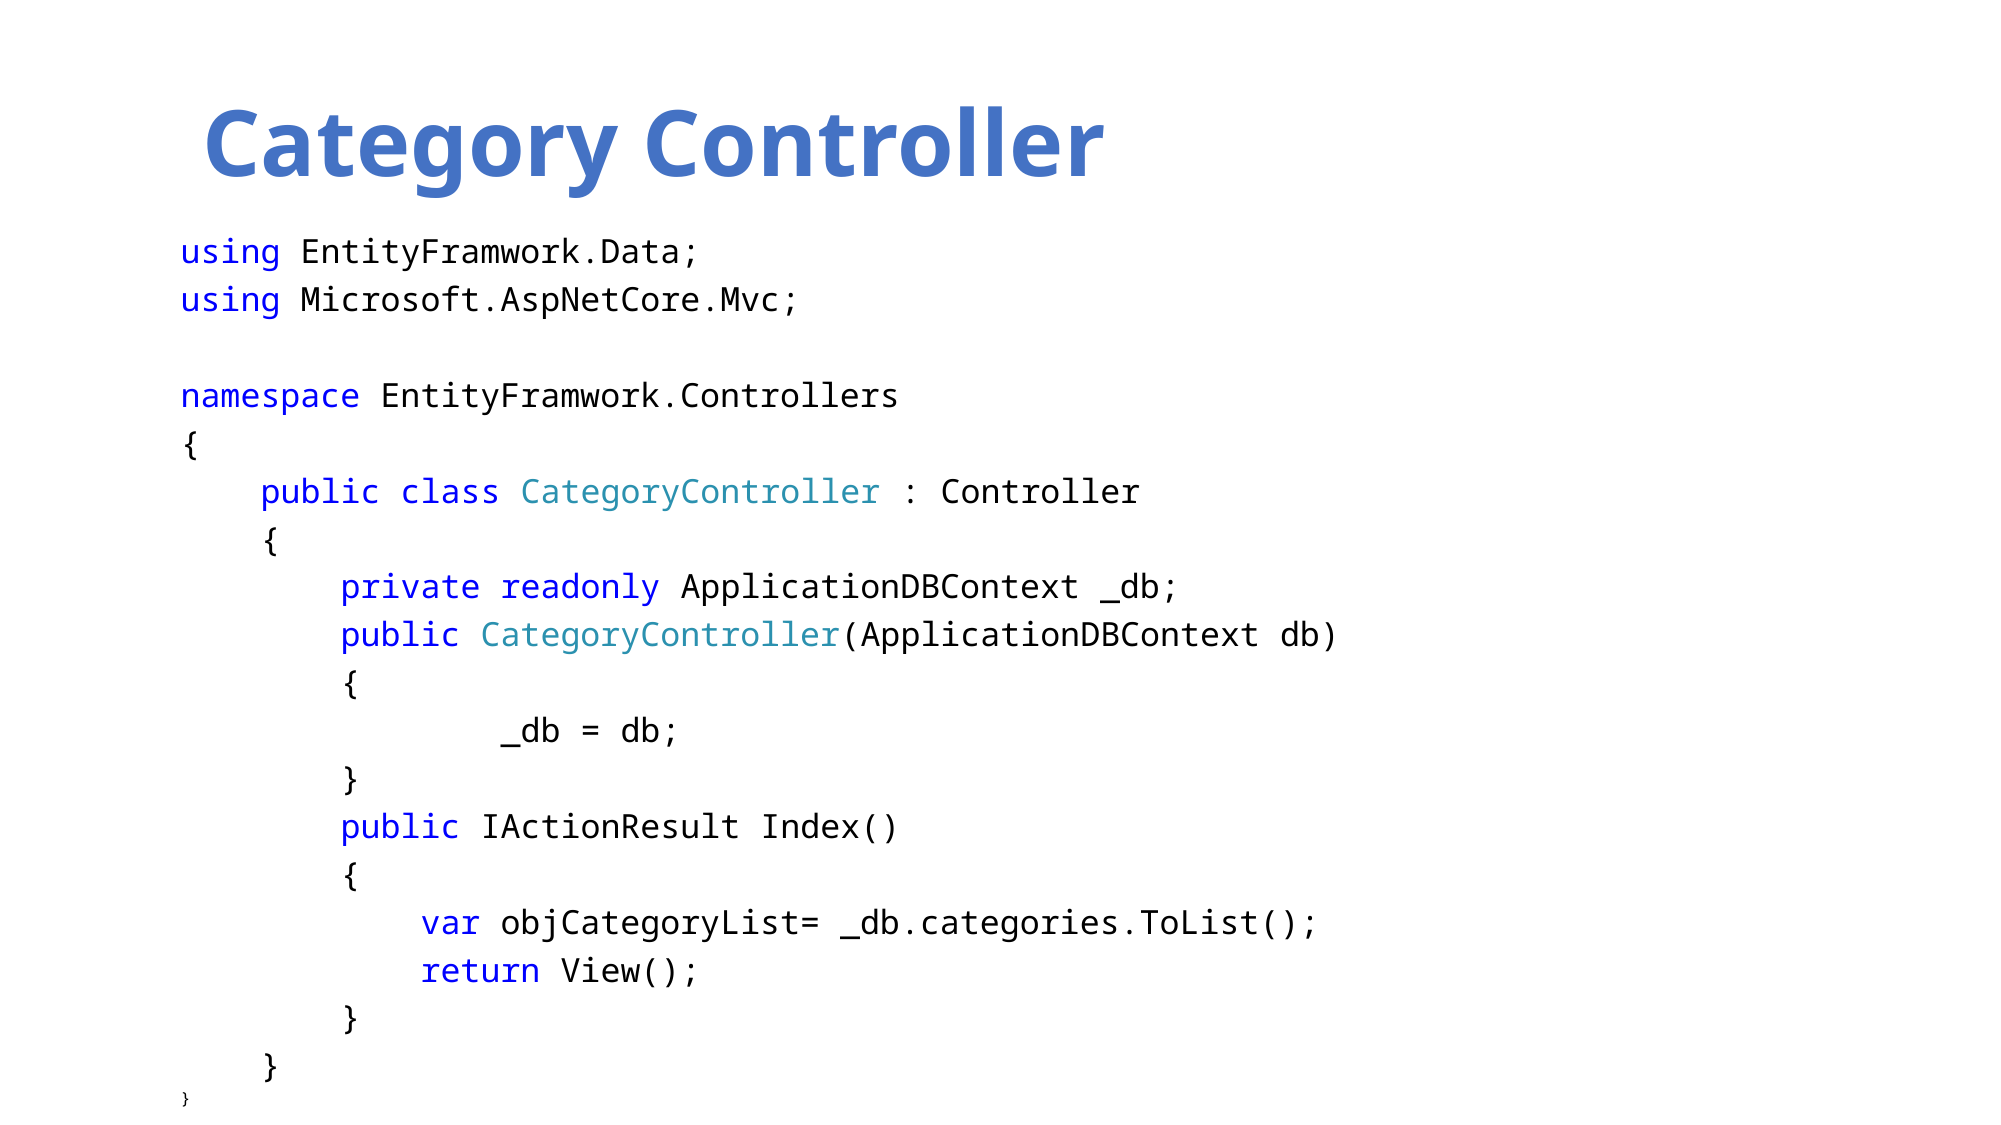

# Category Controller
using EntityFramwork.Data;
using Microsoft.AspNetCore.Mvc;
namespace EntityFramwork.Controllers
{
 public class CategoryController : Controller
 {
 private readonly ApplicationDBContext _db;
 public CategoryController(ApplicationDBContext db)
 {
 _db = db;
 }
 public IActionResult Index()
 {
 var objCategoryList= _db.categories.ToList();
 return View();
 }
 }
}